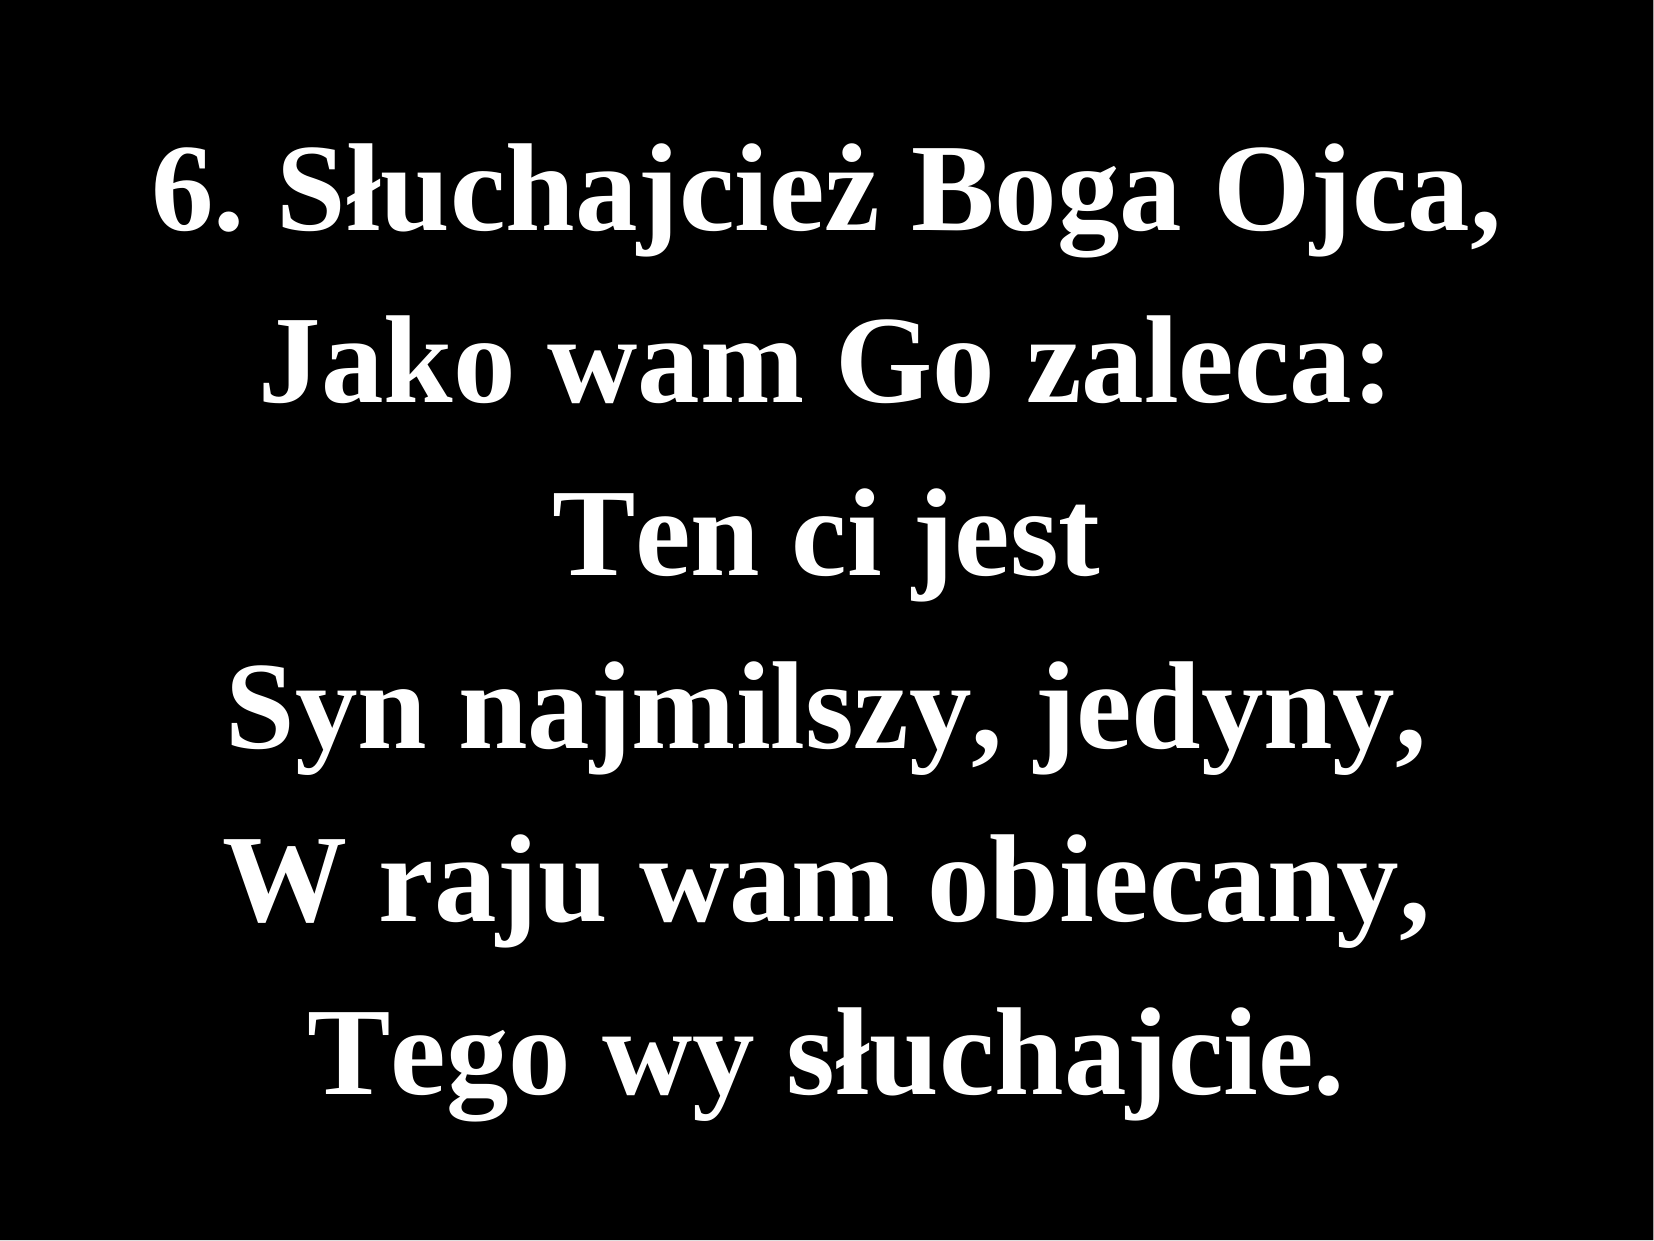

# 6. Słuchajcież Boga Ojca, ppp Jako wam Go zaleca: ppp Ten ci jest ppp Syn najmilszy, jedyny, ppp W raju wam obiecany, ppp Tego wy słuchajcie.